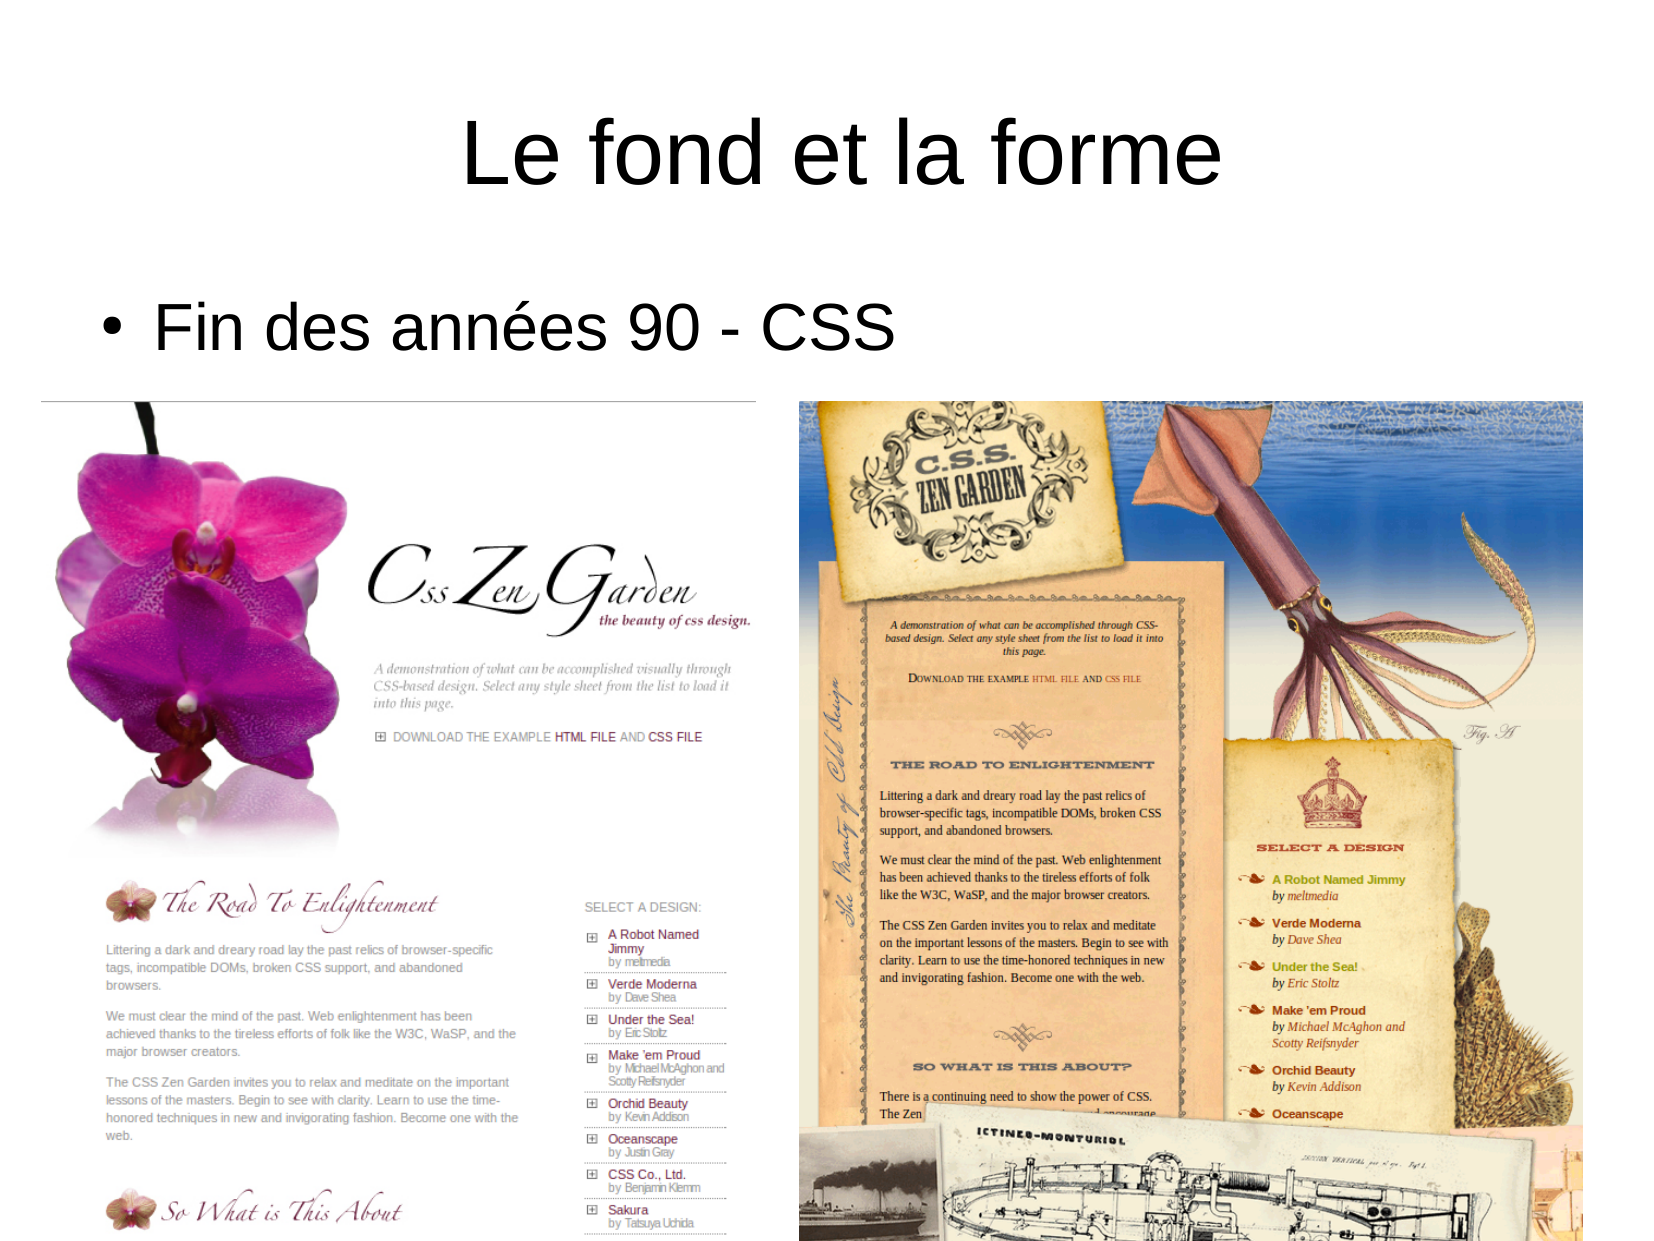

# Le fond et la forme
Fin des années 90 - CSS